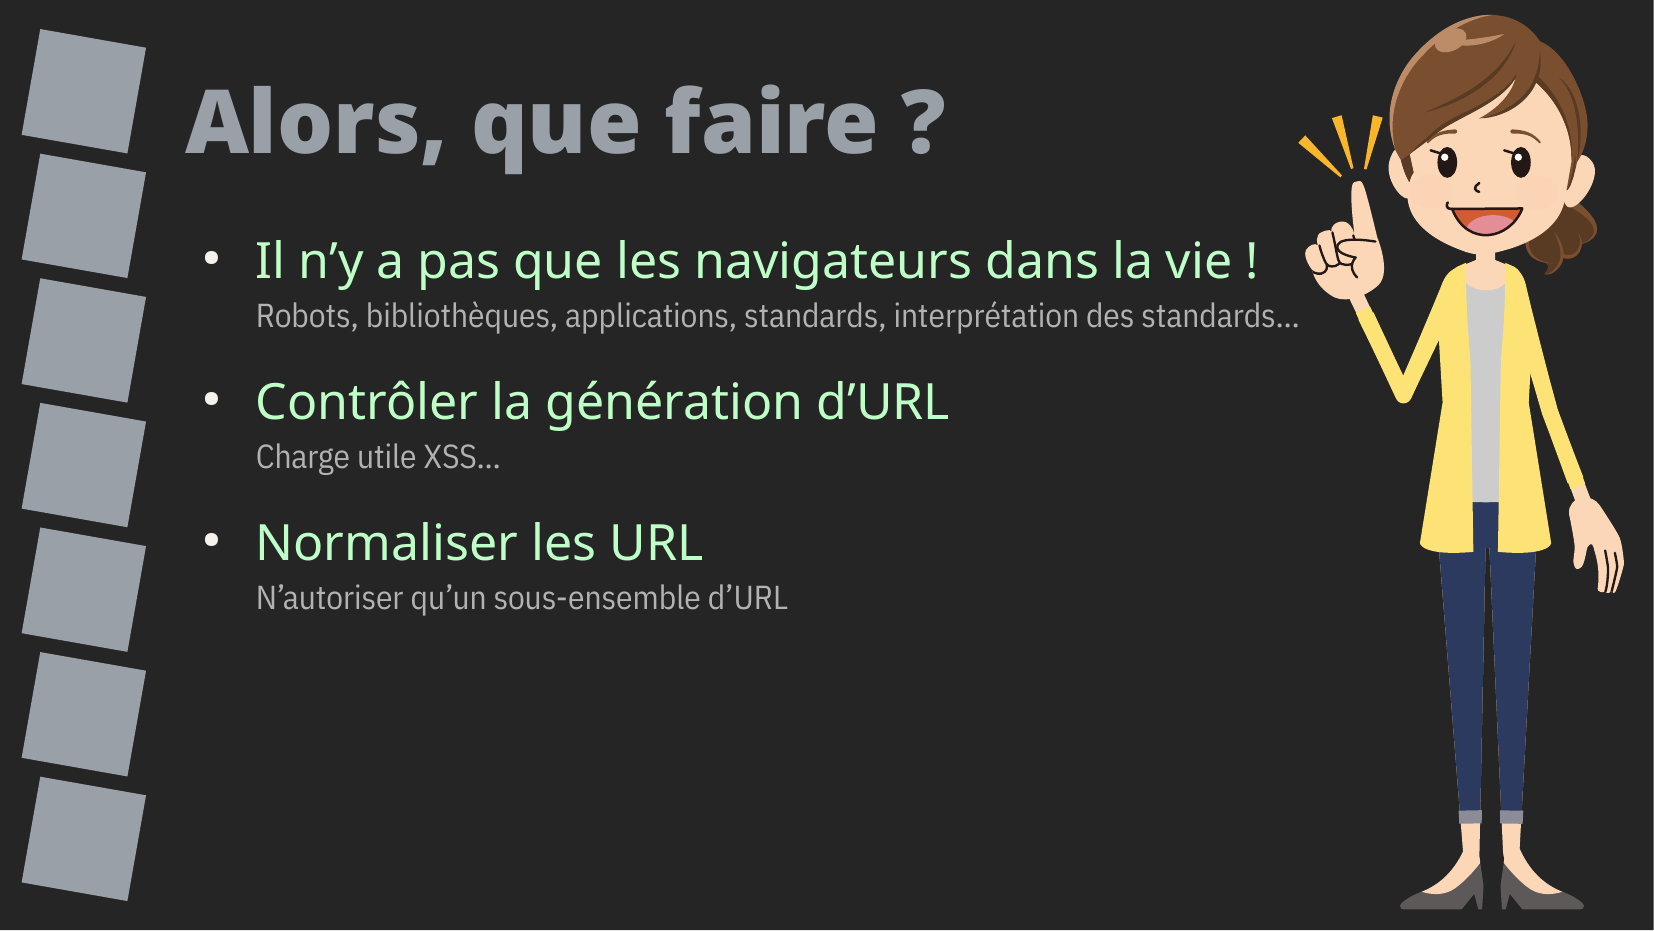

# Alors, que faire ?
Il n’y a pas que les navigateurs dans la vie !
Robots, bibliothèques, applications, standards, interprétation des standards…
Contrôler la génération d’URL
Charge utile XSS…
Normaliser les URL
N’autoriser qu’un sous-ensemble d’URL